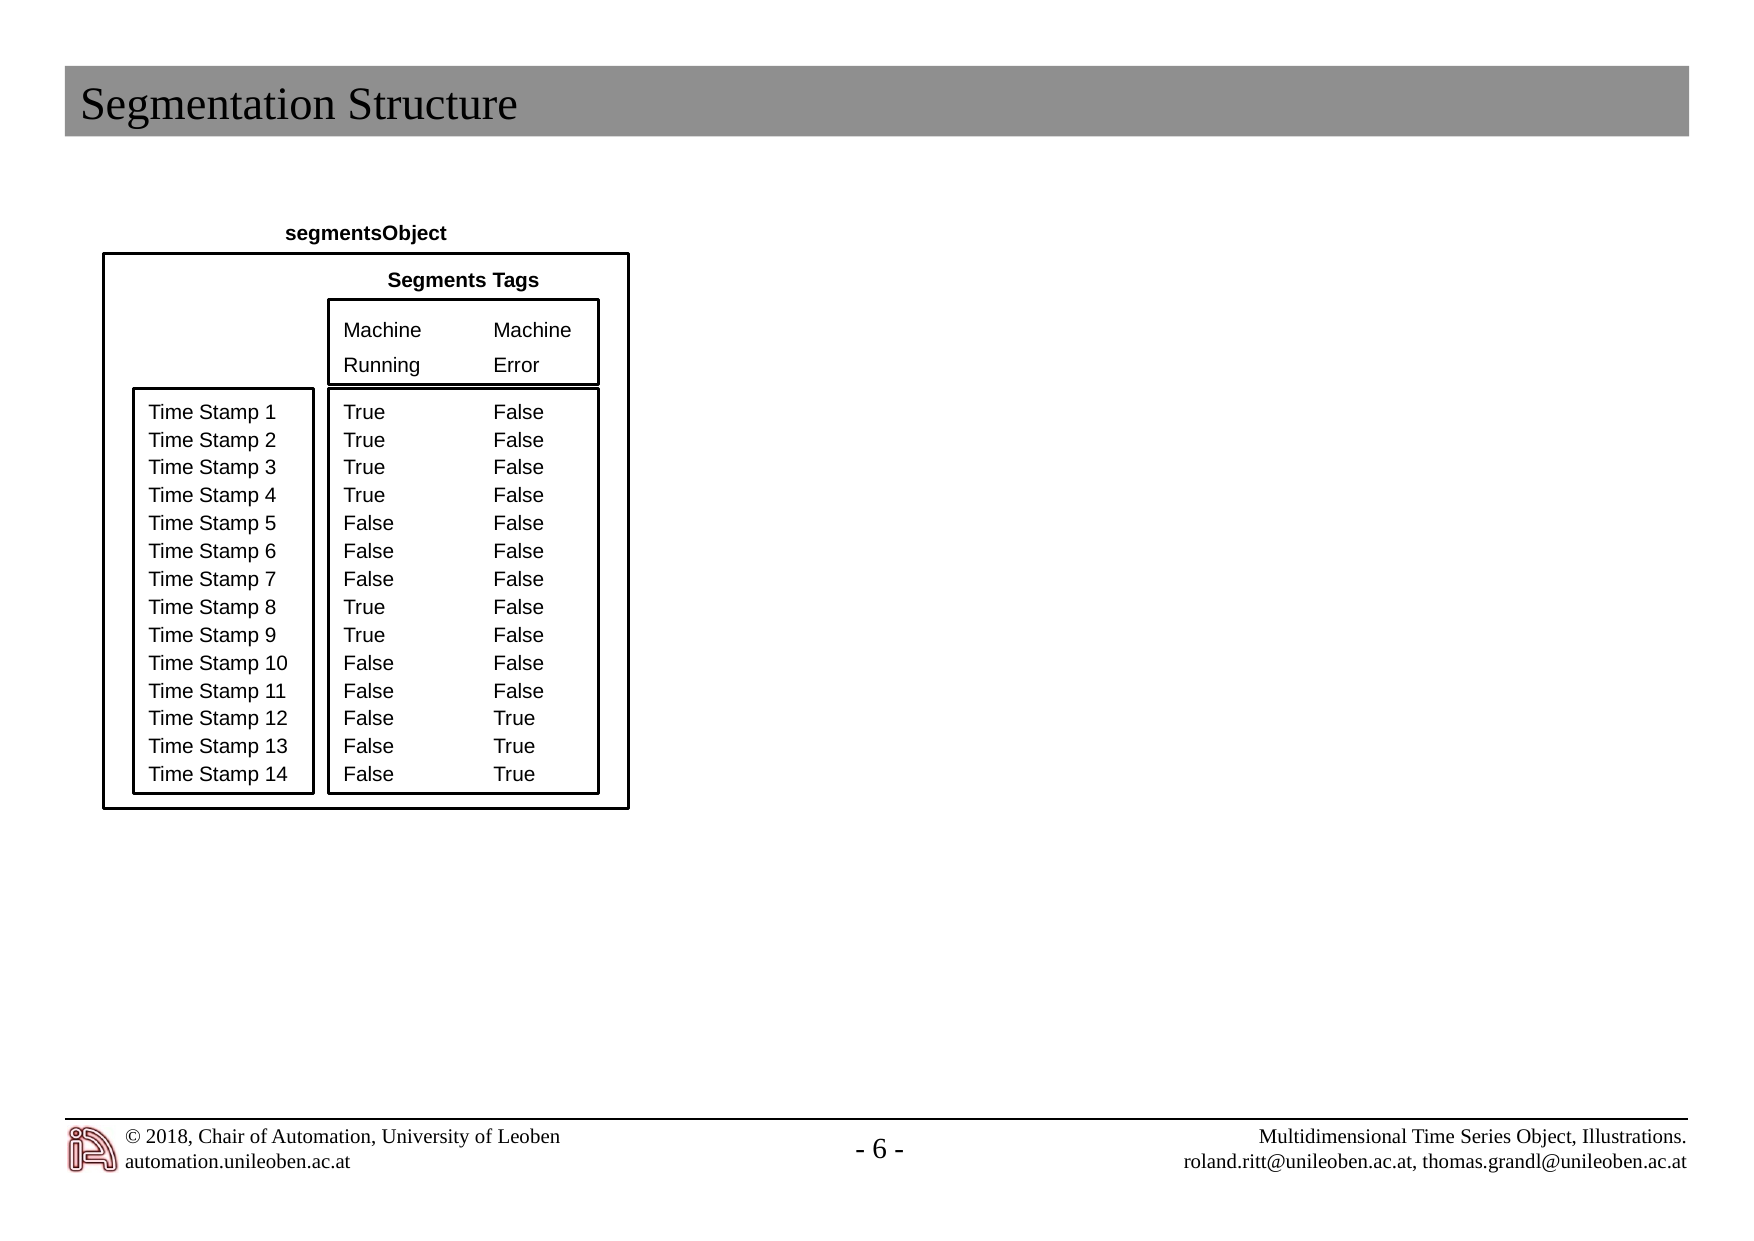

# Segmentation Structure
segmentsObject
Segments Tags
Machine	Machine
Running	Error
Time Stamp 1
Time Stamp 2
Time Stamp 3
Time Stamp 4
Time Stamp 5
Time Stamp 6
Time Stamp 7
Time Stamp 8
Time Stamp 9
Time Stamp 10
Time Stamp 11
Time Stamp 12
Time Stamp 13
Time Stamp 14
True		False
True		False
True		False
True		False
False		False
False		False
False		False
True		False
True		False
False		False
False		False
False		True
False		True
False		True